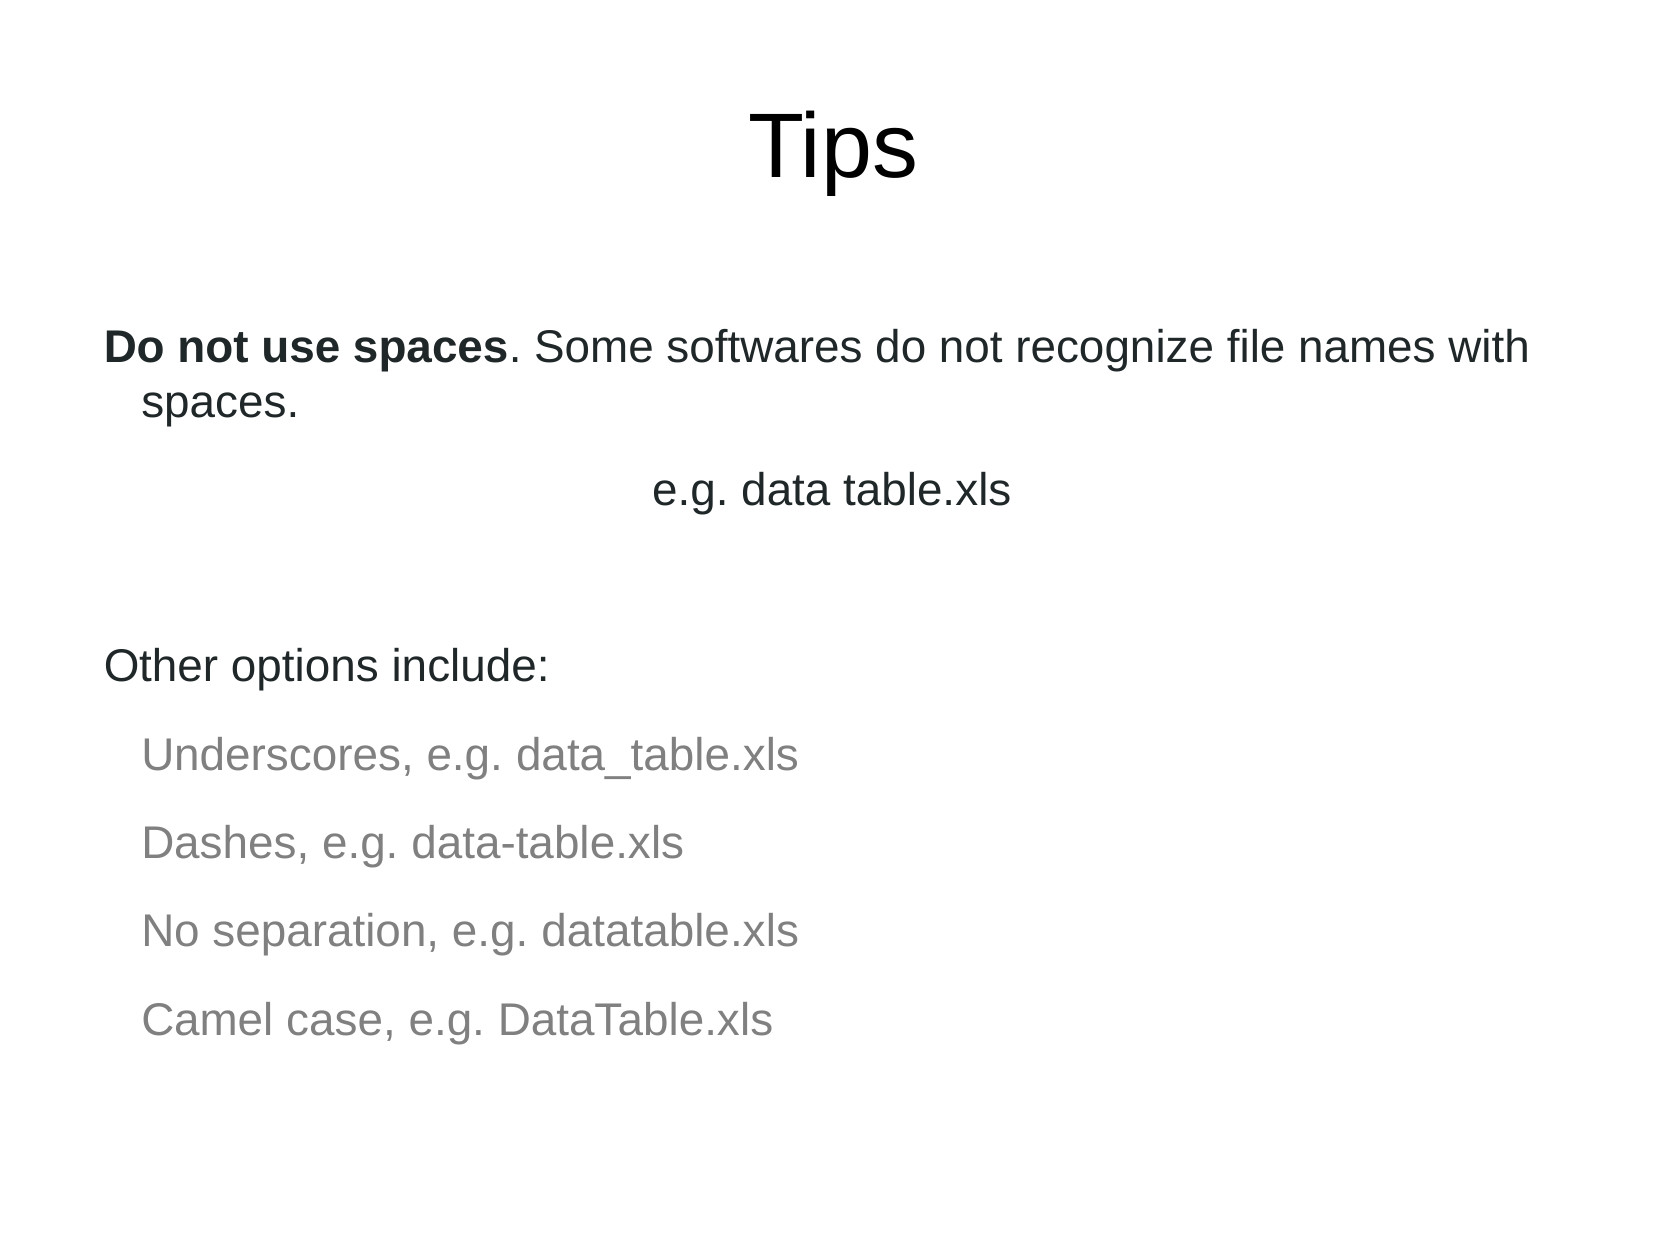

# Tips
Do not use spaces. Some softwares do not recognize file names with spaces.
e.g. data table.xls
Other options include:
	Underscores, e.g. data_table.xls
	Dashes, e.g. data-table.xls
	No separation, e.g. datatable.xls
	Camel case, e.g. DataTable.xls